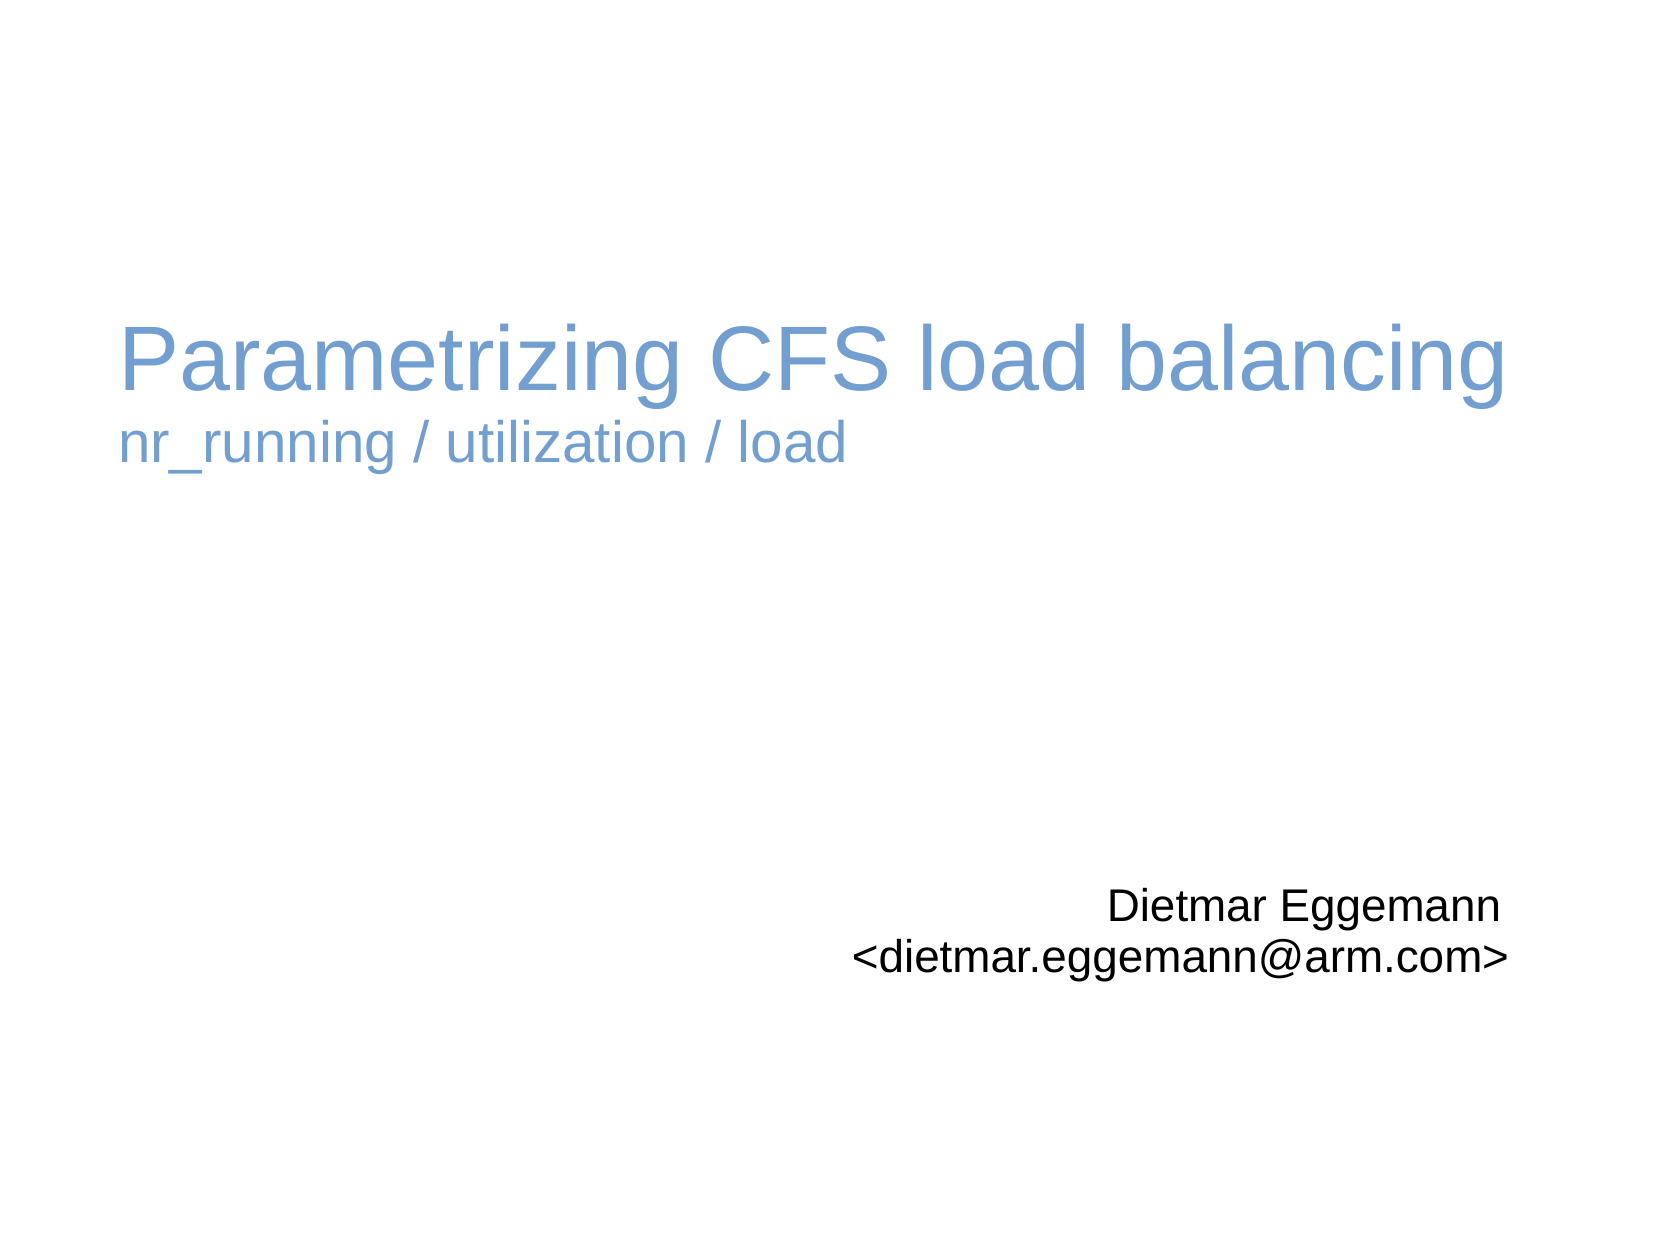

# Parametrizing CFS load balancing nr_running / utilization / load
 Dietmar Eggemann
<dietmar.eggemann@arm.com>